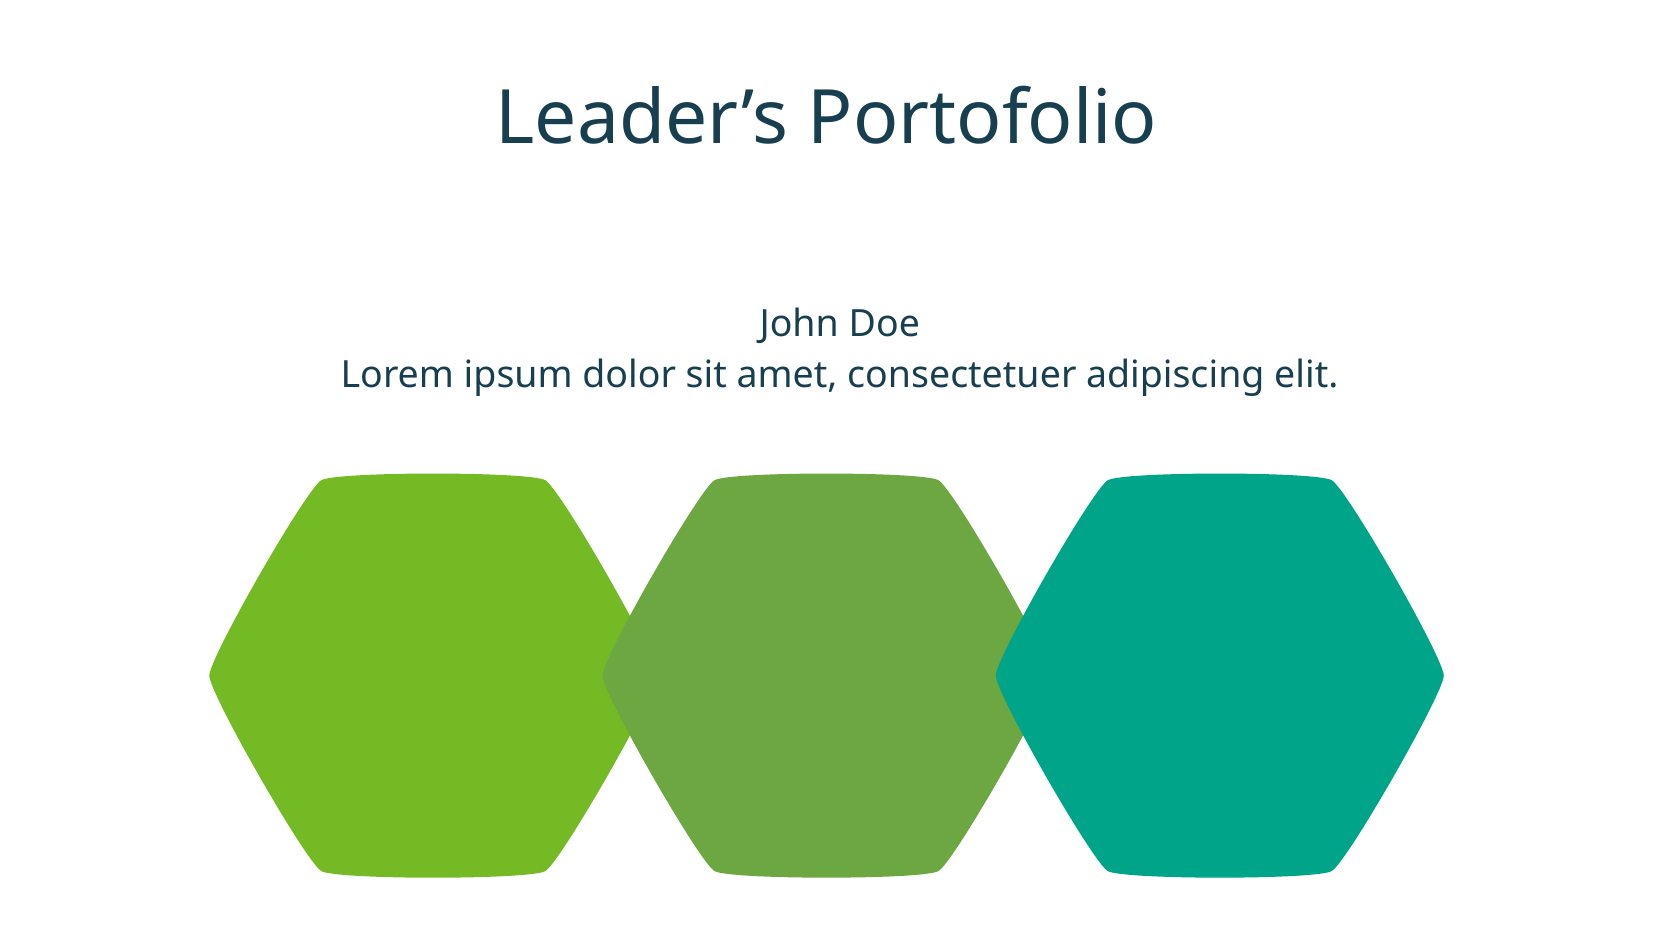

# Leader’s Portofolio
John Doe
Lorem ipsum dolor sit amet, consectetuer adipiscing elit.